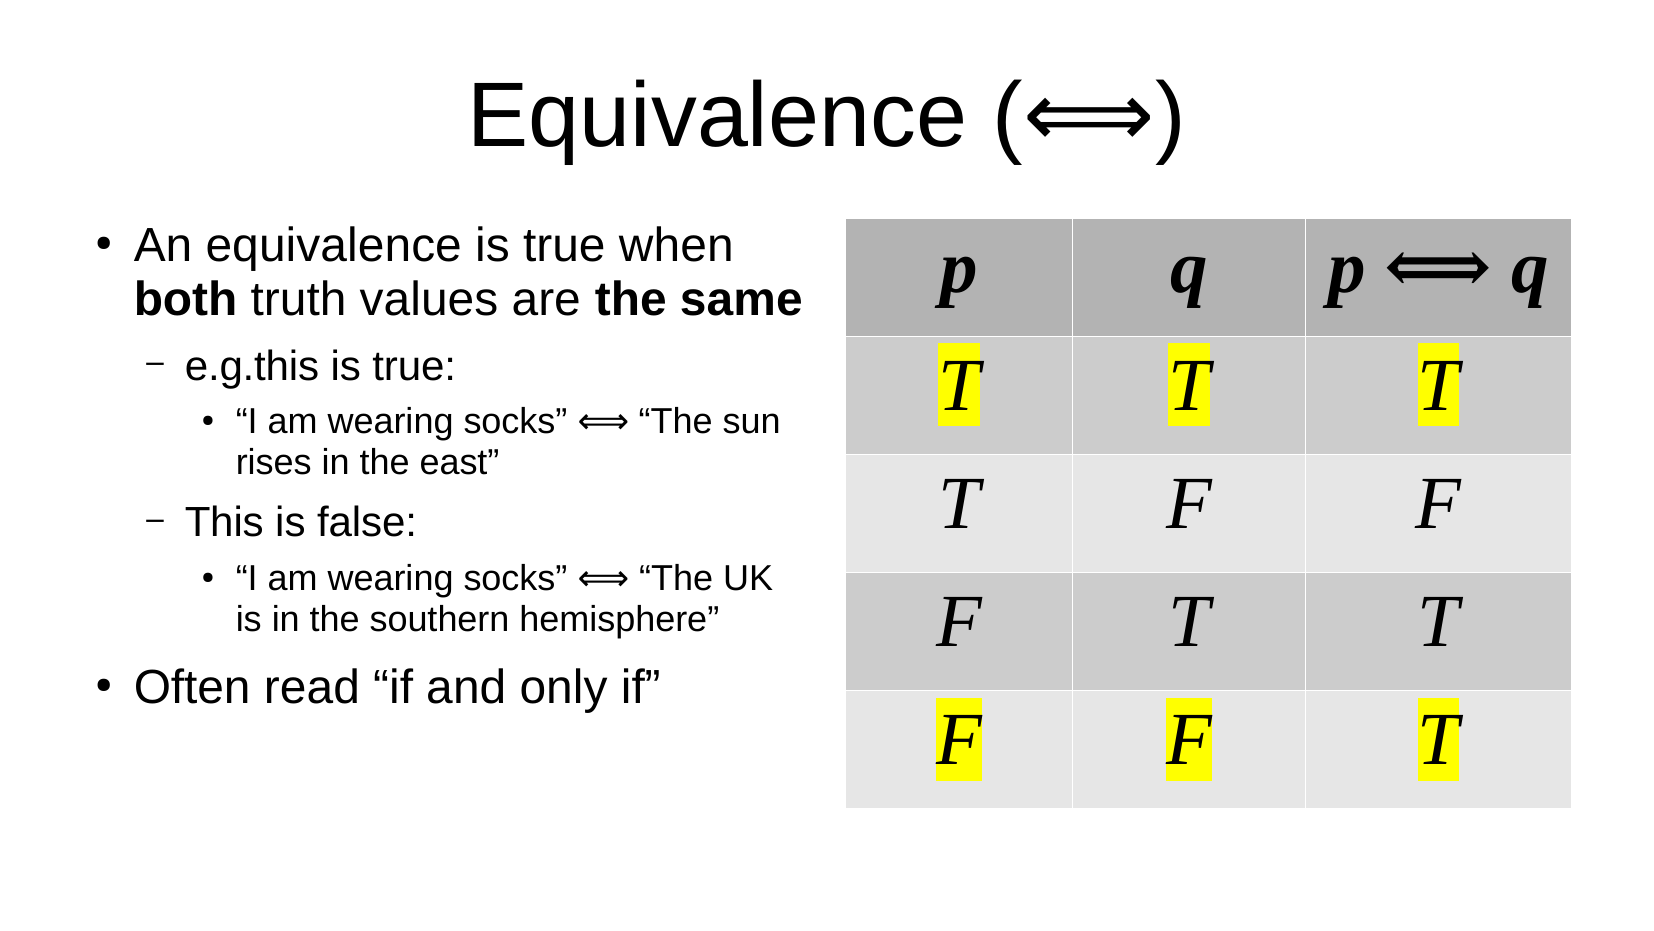

# Equivalence (⟺)
An equivalence is true when both truth values are the same
e.g.this is true:
“I am wearing socks” ⟺ “The sun rises in the east”
This is false:
“I am wearing socks” ⟺ “The UK is in the southern hemisphere”
Often read “if and only if”
| p | q | p ⟺ q |
| --- | --- | --- |
| T | T | T |
| T | F | F |
| F | T | T |
| F | F | T |